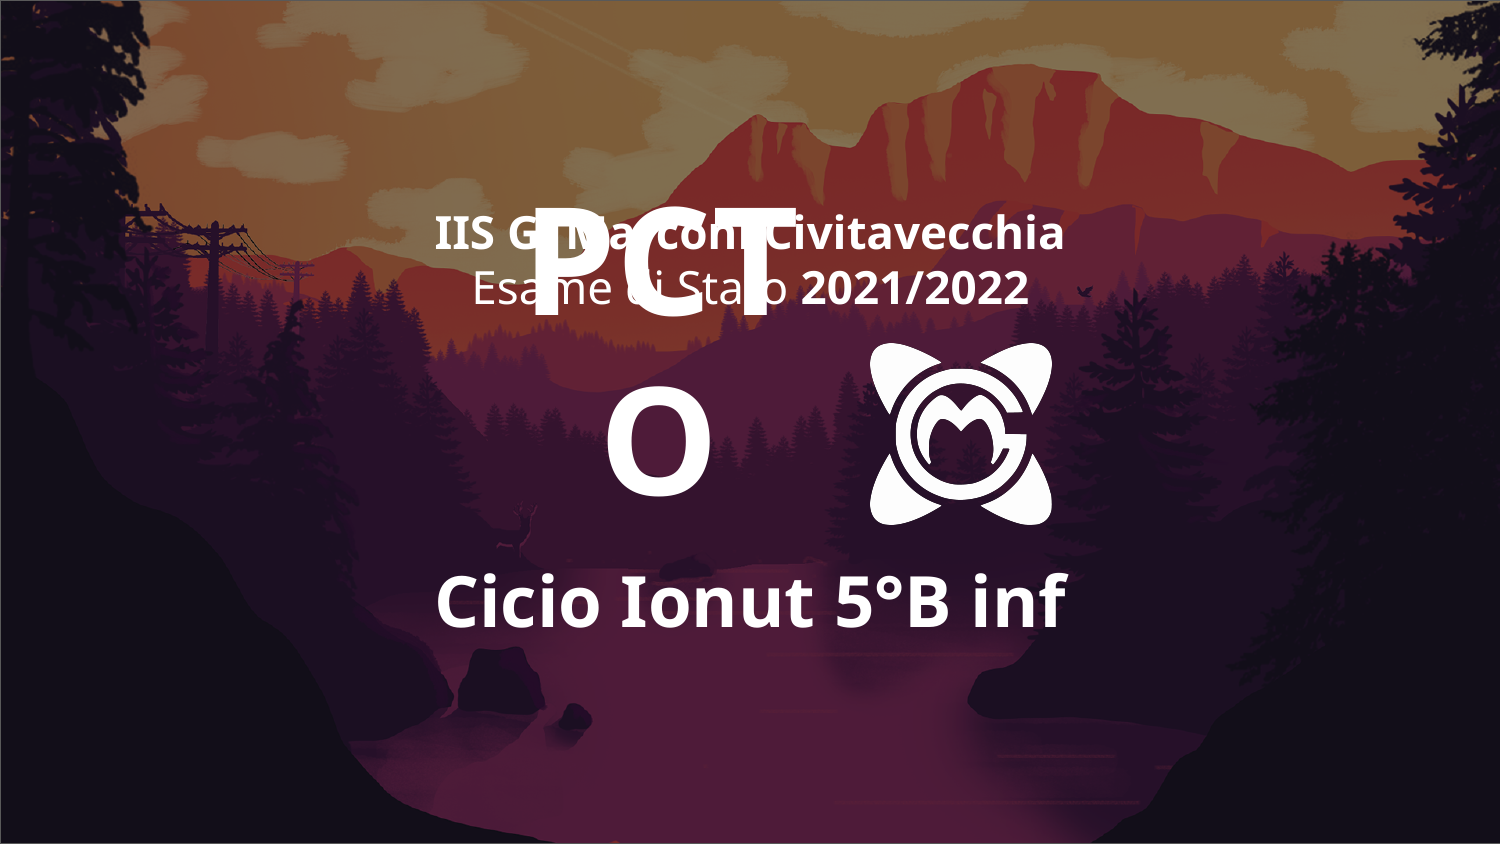

# PCTO
IIS G. Marconi Civitavecchia
Esame di Stato 2021/2022
Cicio Ionut 5°B inf